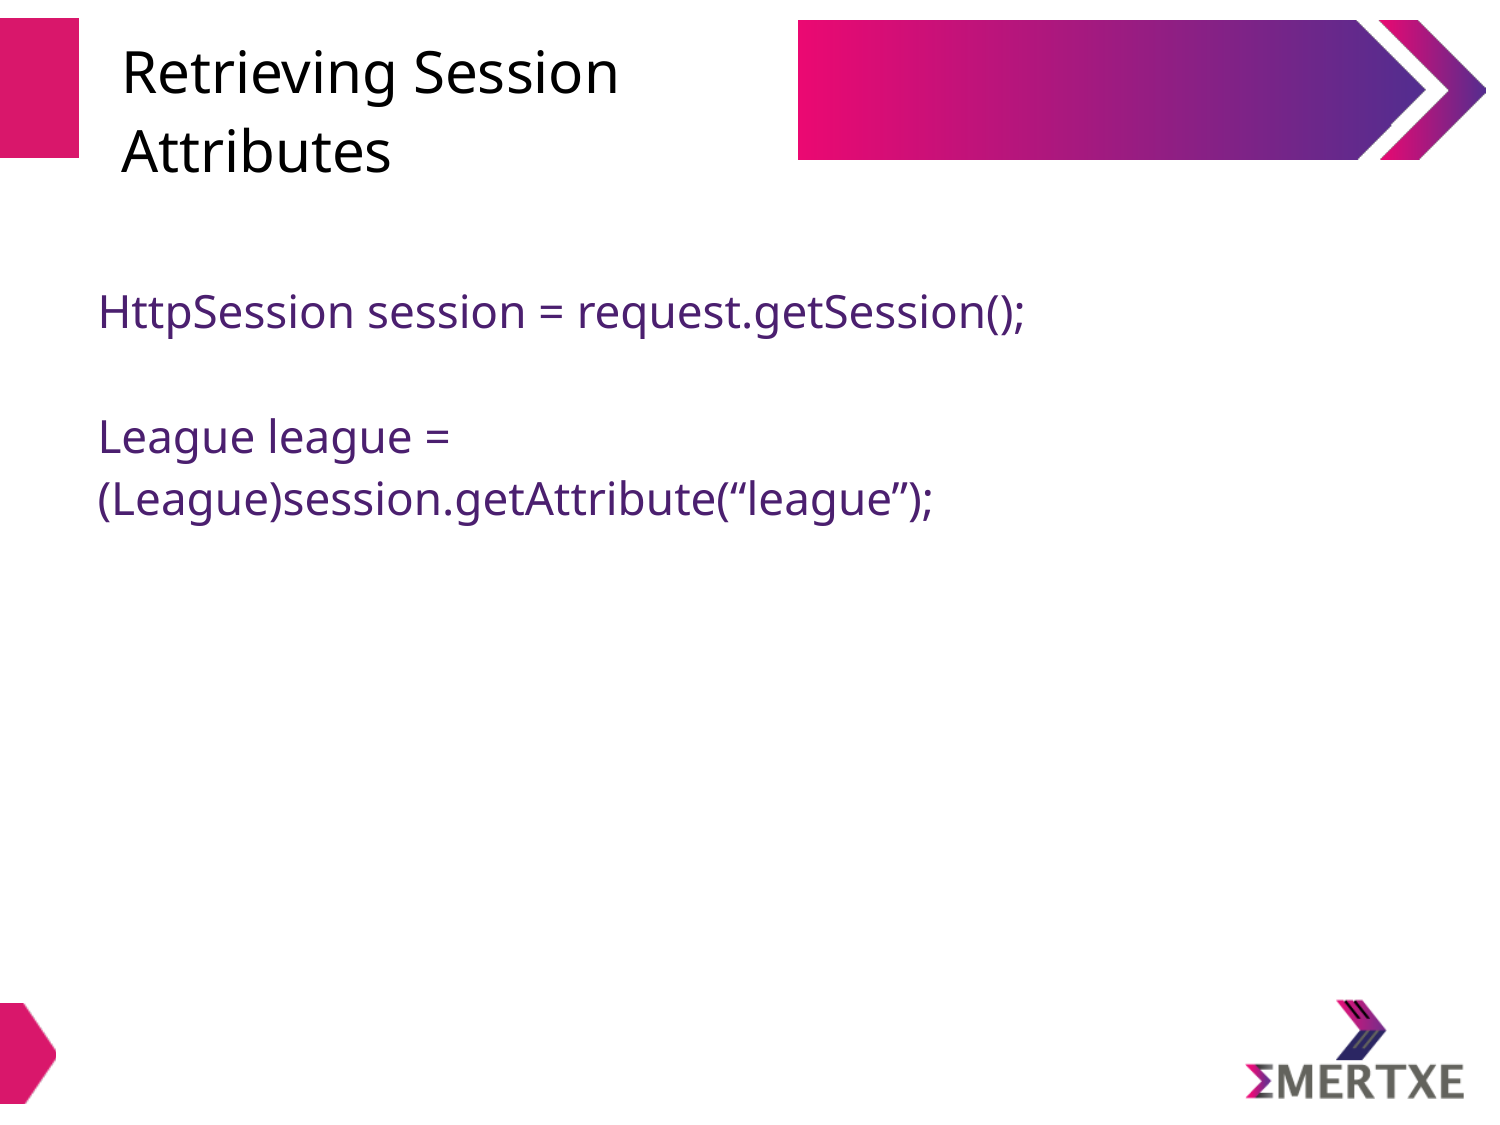

Retrieving Session Attributes
HttpSession session = request.getSession();
League league = (League)session.getAttribute(“league”);